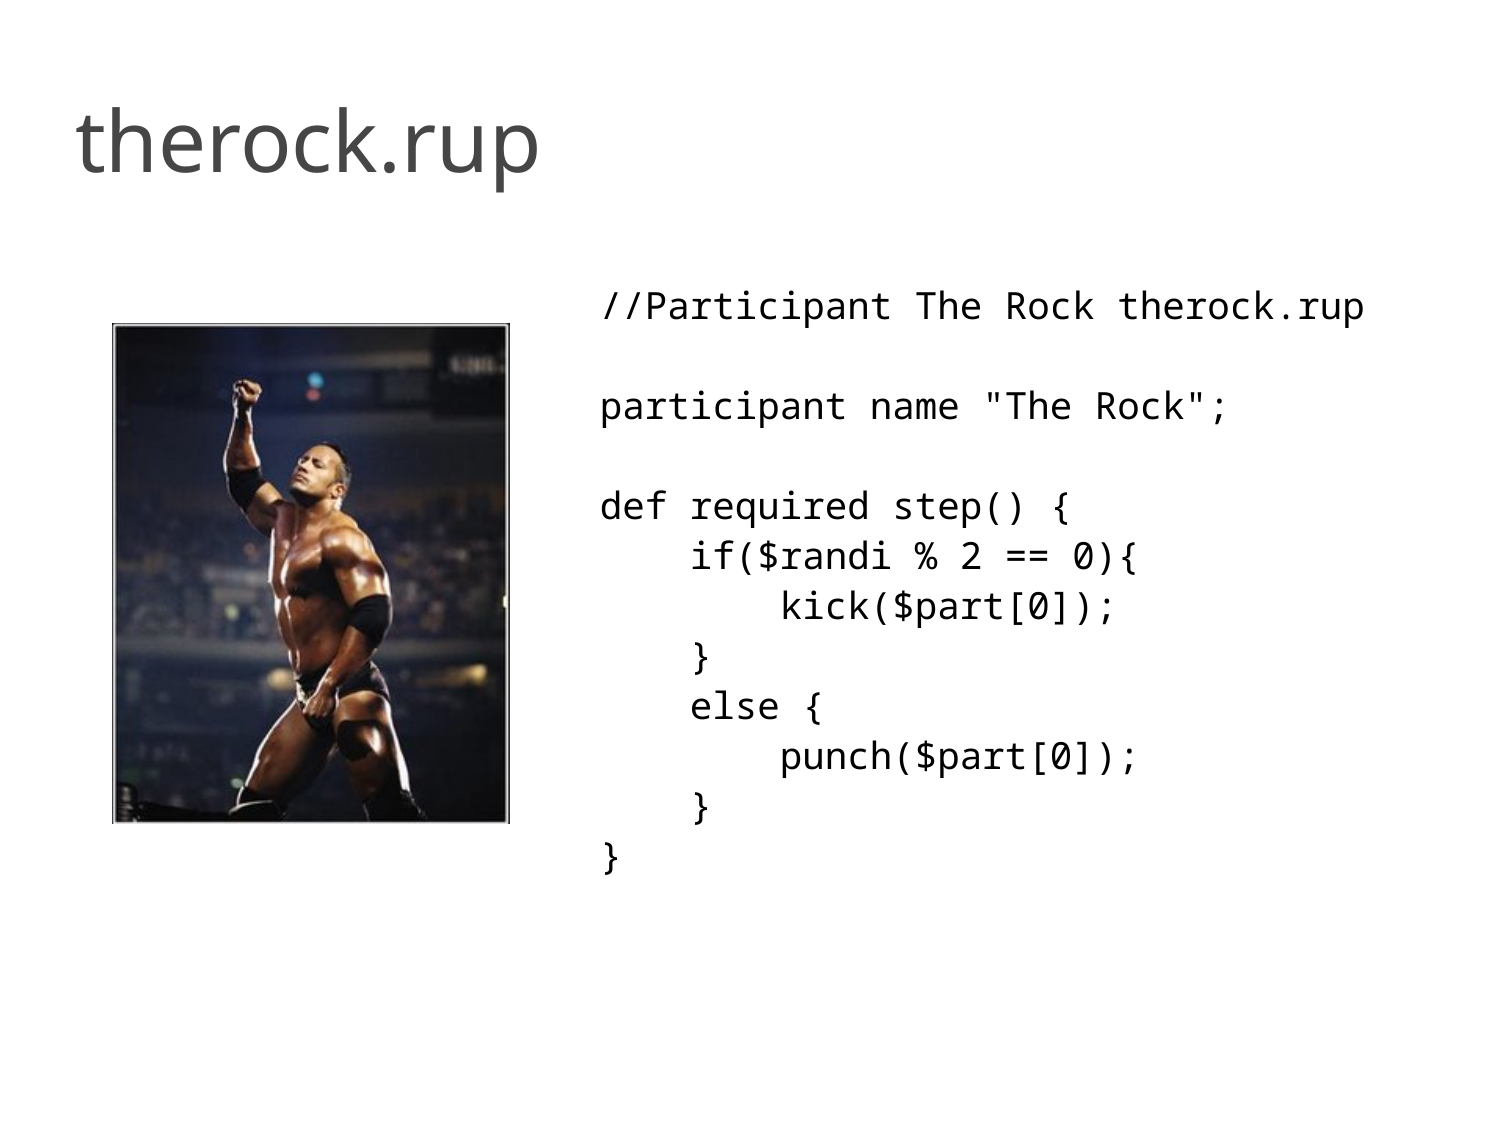

# therock.rup
//Participant The Rock therock.rup
participant name "The Rock";
def required step() {
    if($randi % 2 == 0){
        kick($part[0]);
    }
    else {
        punch($part[0]);
    }
}